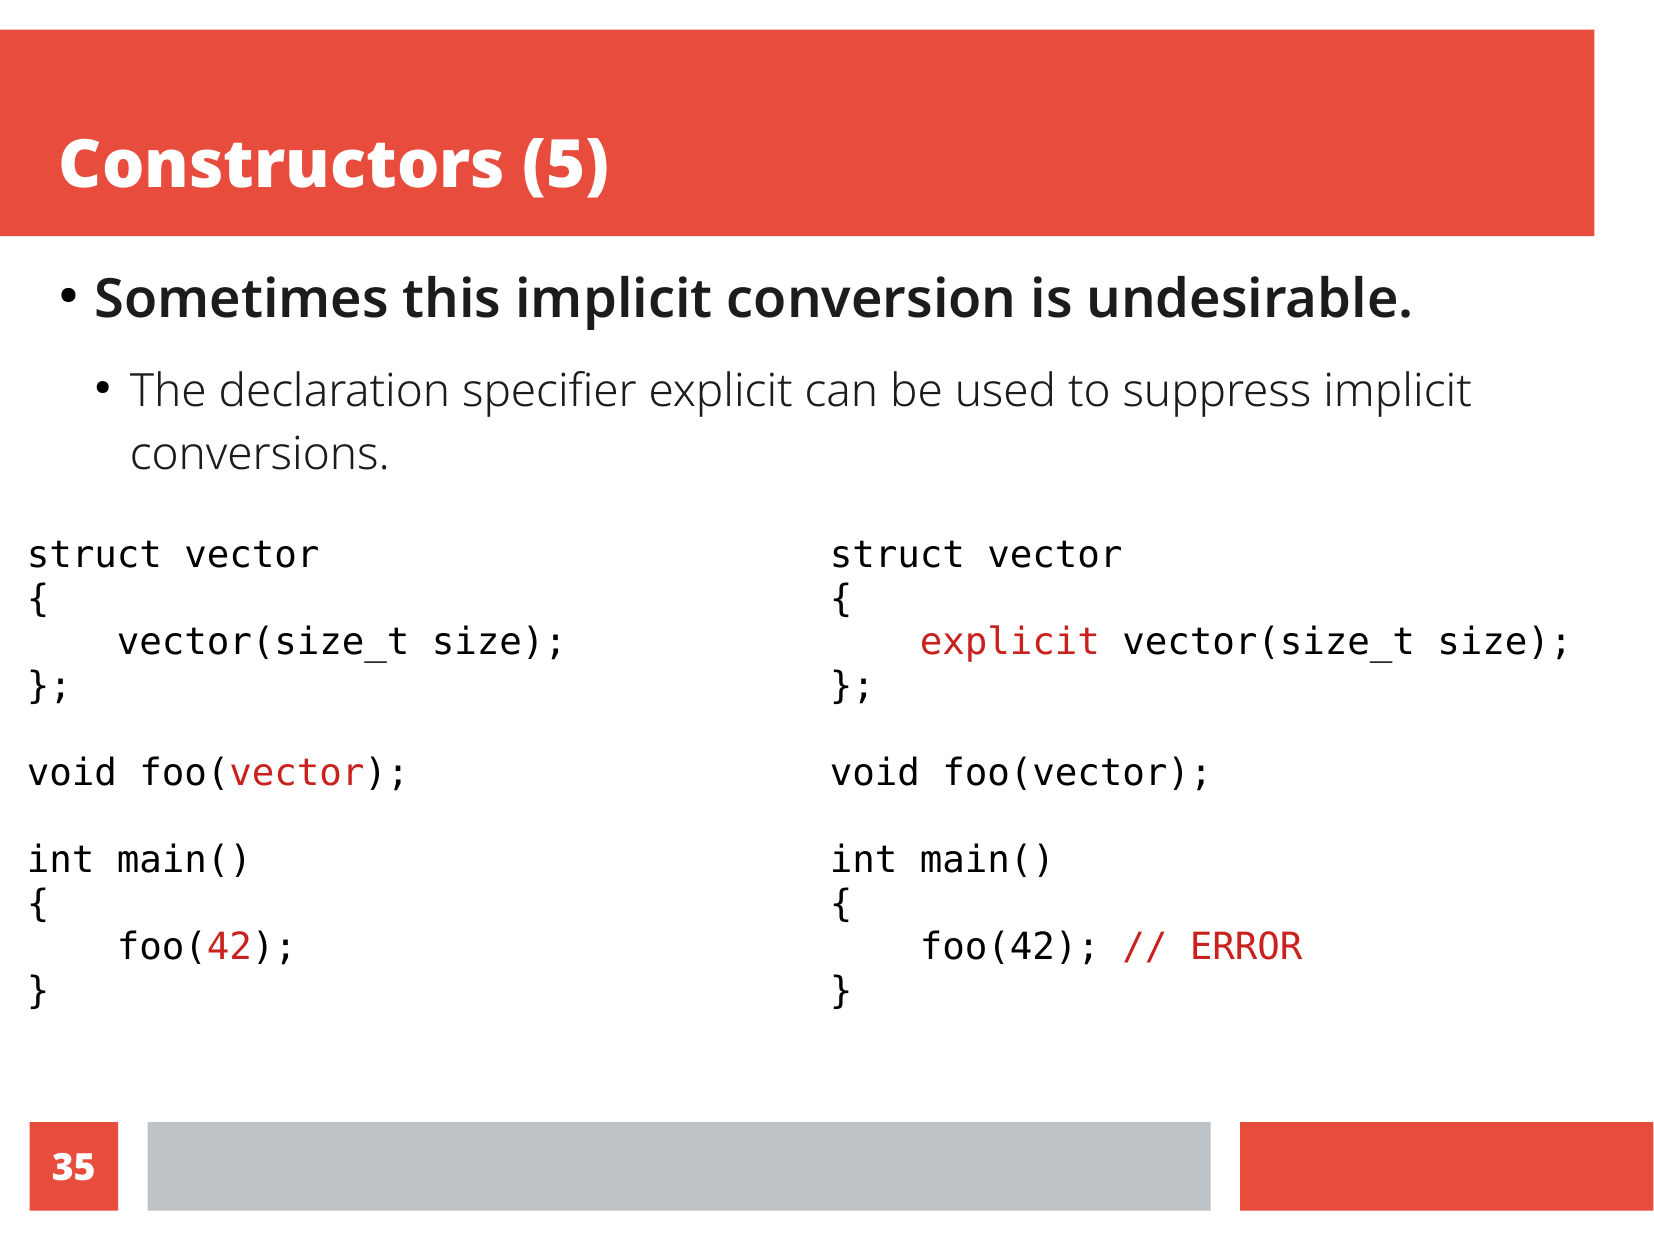

# Constructors (5)
Sometimes this implicit conversion is undesirable.
The declaration specifier explicit can be used to suppress implicit conversions.
struct vector
{
 vector(size_t size);
};
void foo(vector);
int main()
{
 foo(42);
}
struct vector
{
 explicit vector(size_t size);
};
void foo(vector);
int main()
{
 foo(42); // ERROR
}
35